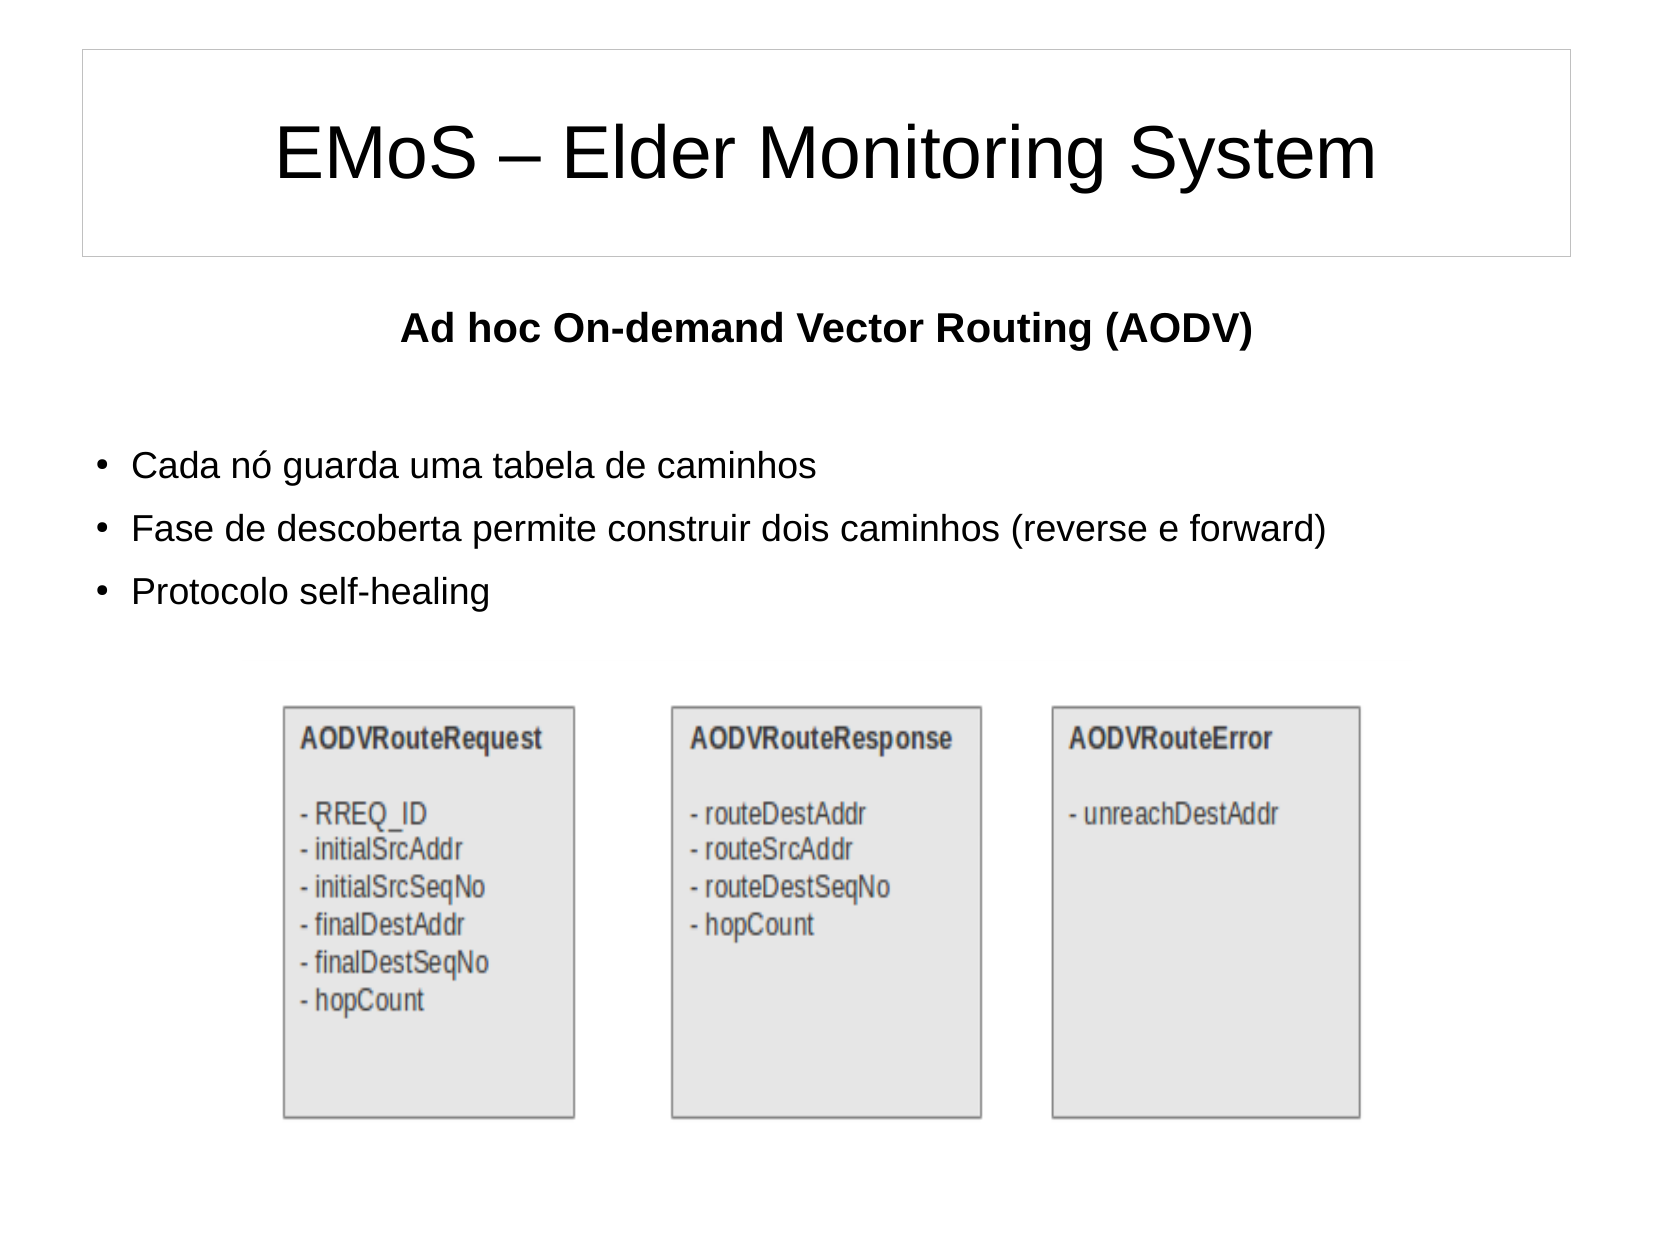

# EMoS – Elder Monitoring System
Ad hoc On-demand Vector Routing (AODV)
Cada nó guarda uma tabela de caminhos
Fase de descoberta permite construir dois caminhos (reverse e forward)
Protocolo self-healing